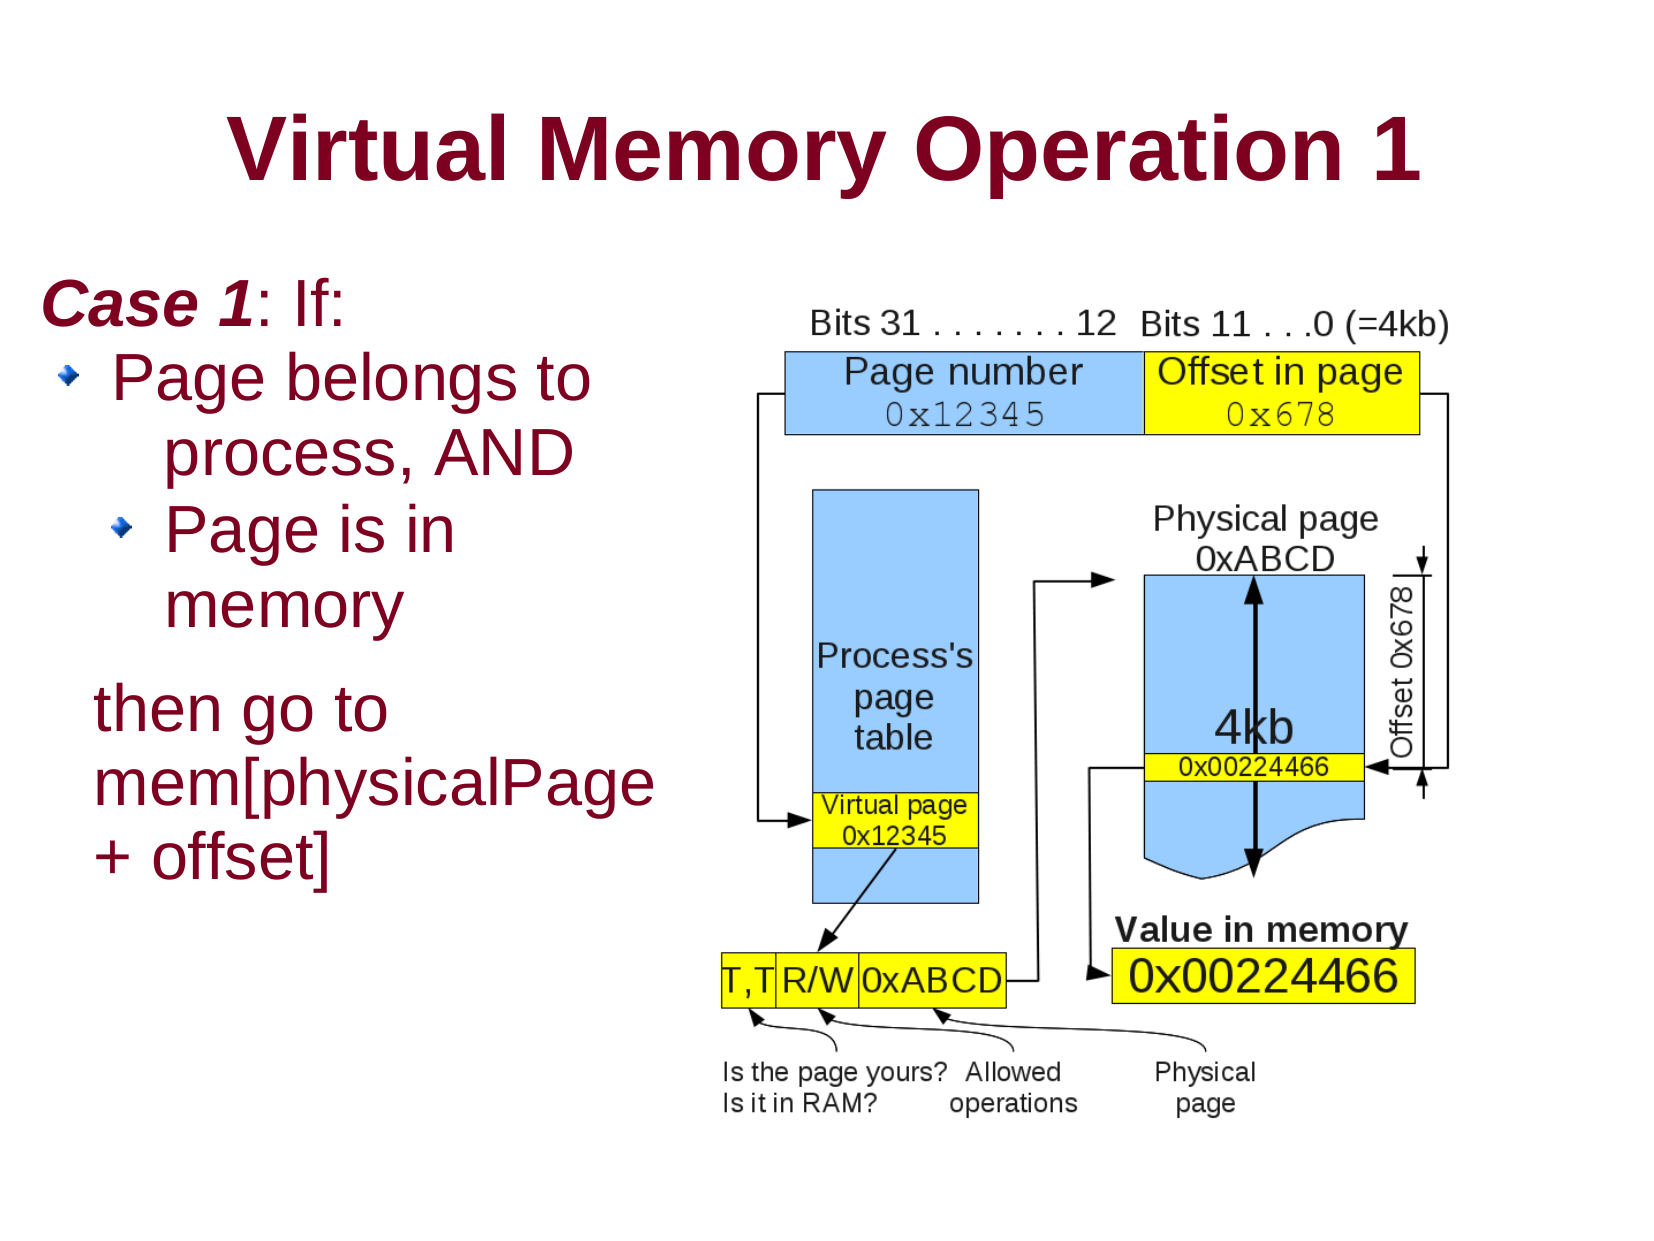

# Virtual Memory Operation 1
Case 1: If:
Page belongs to process, AND
Page is in memory
then go to mem[physicalPage + offset]